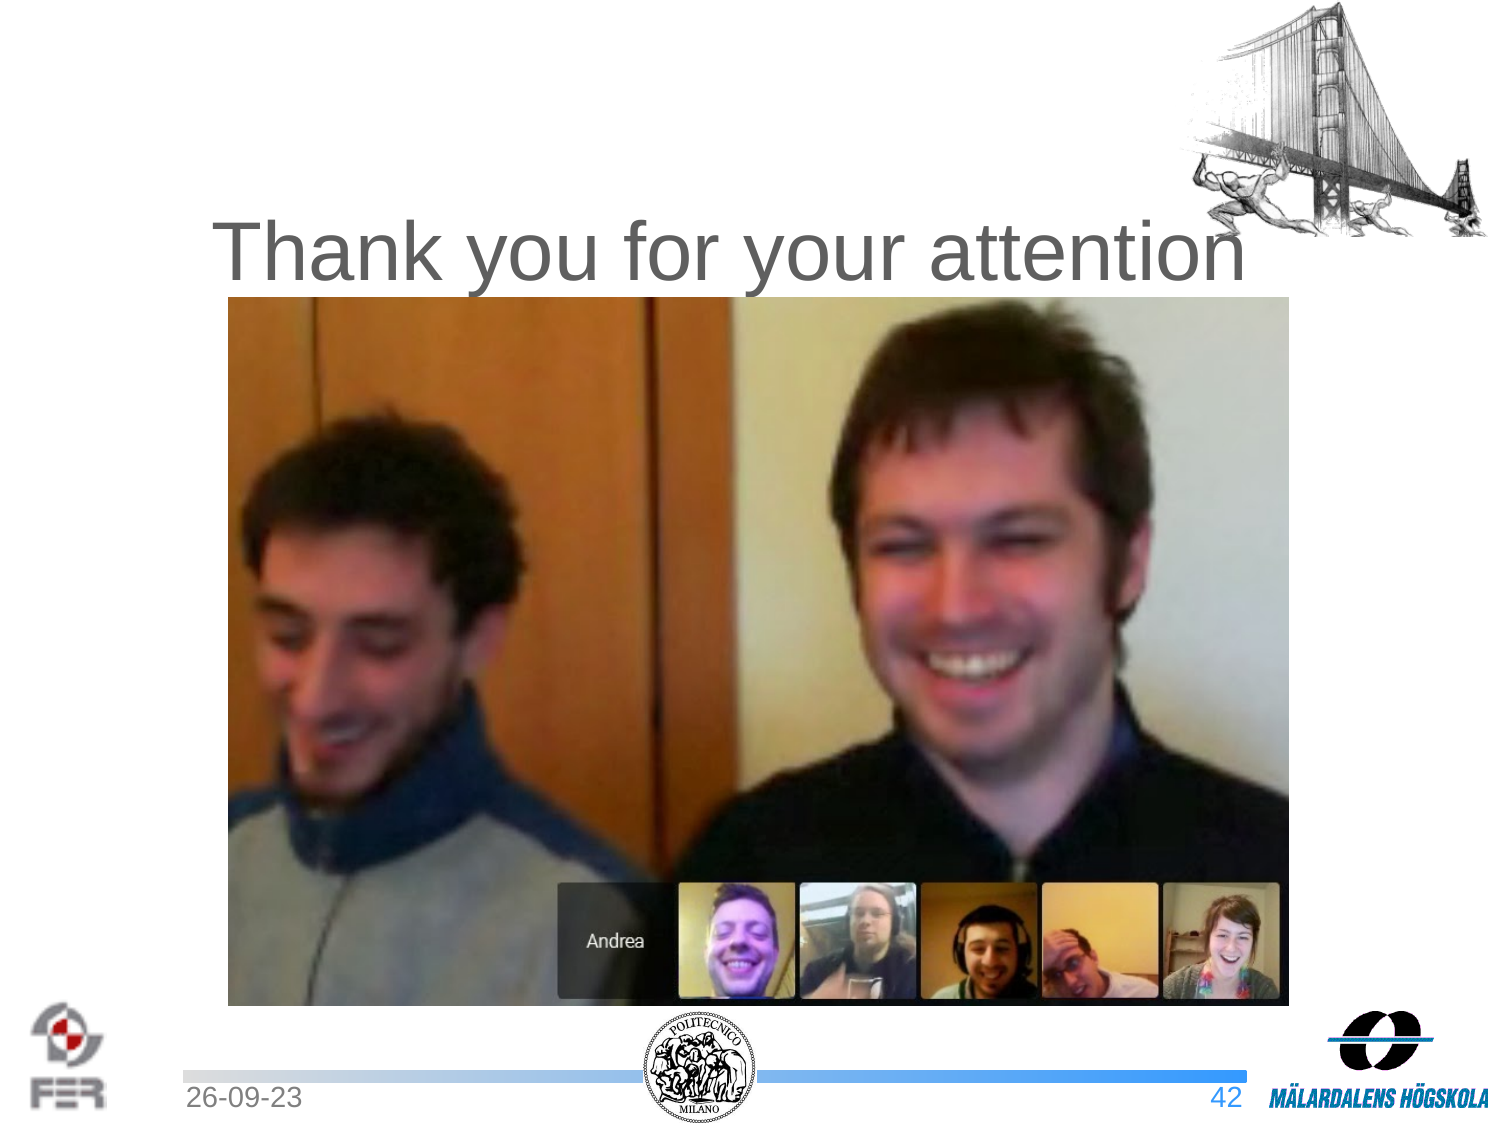

# Thank you for your attention
26-08-21